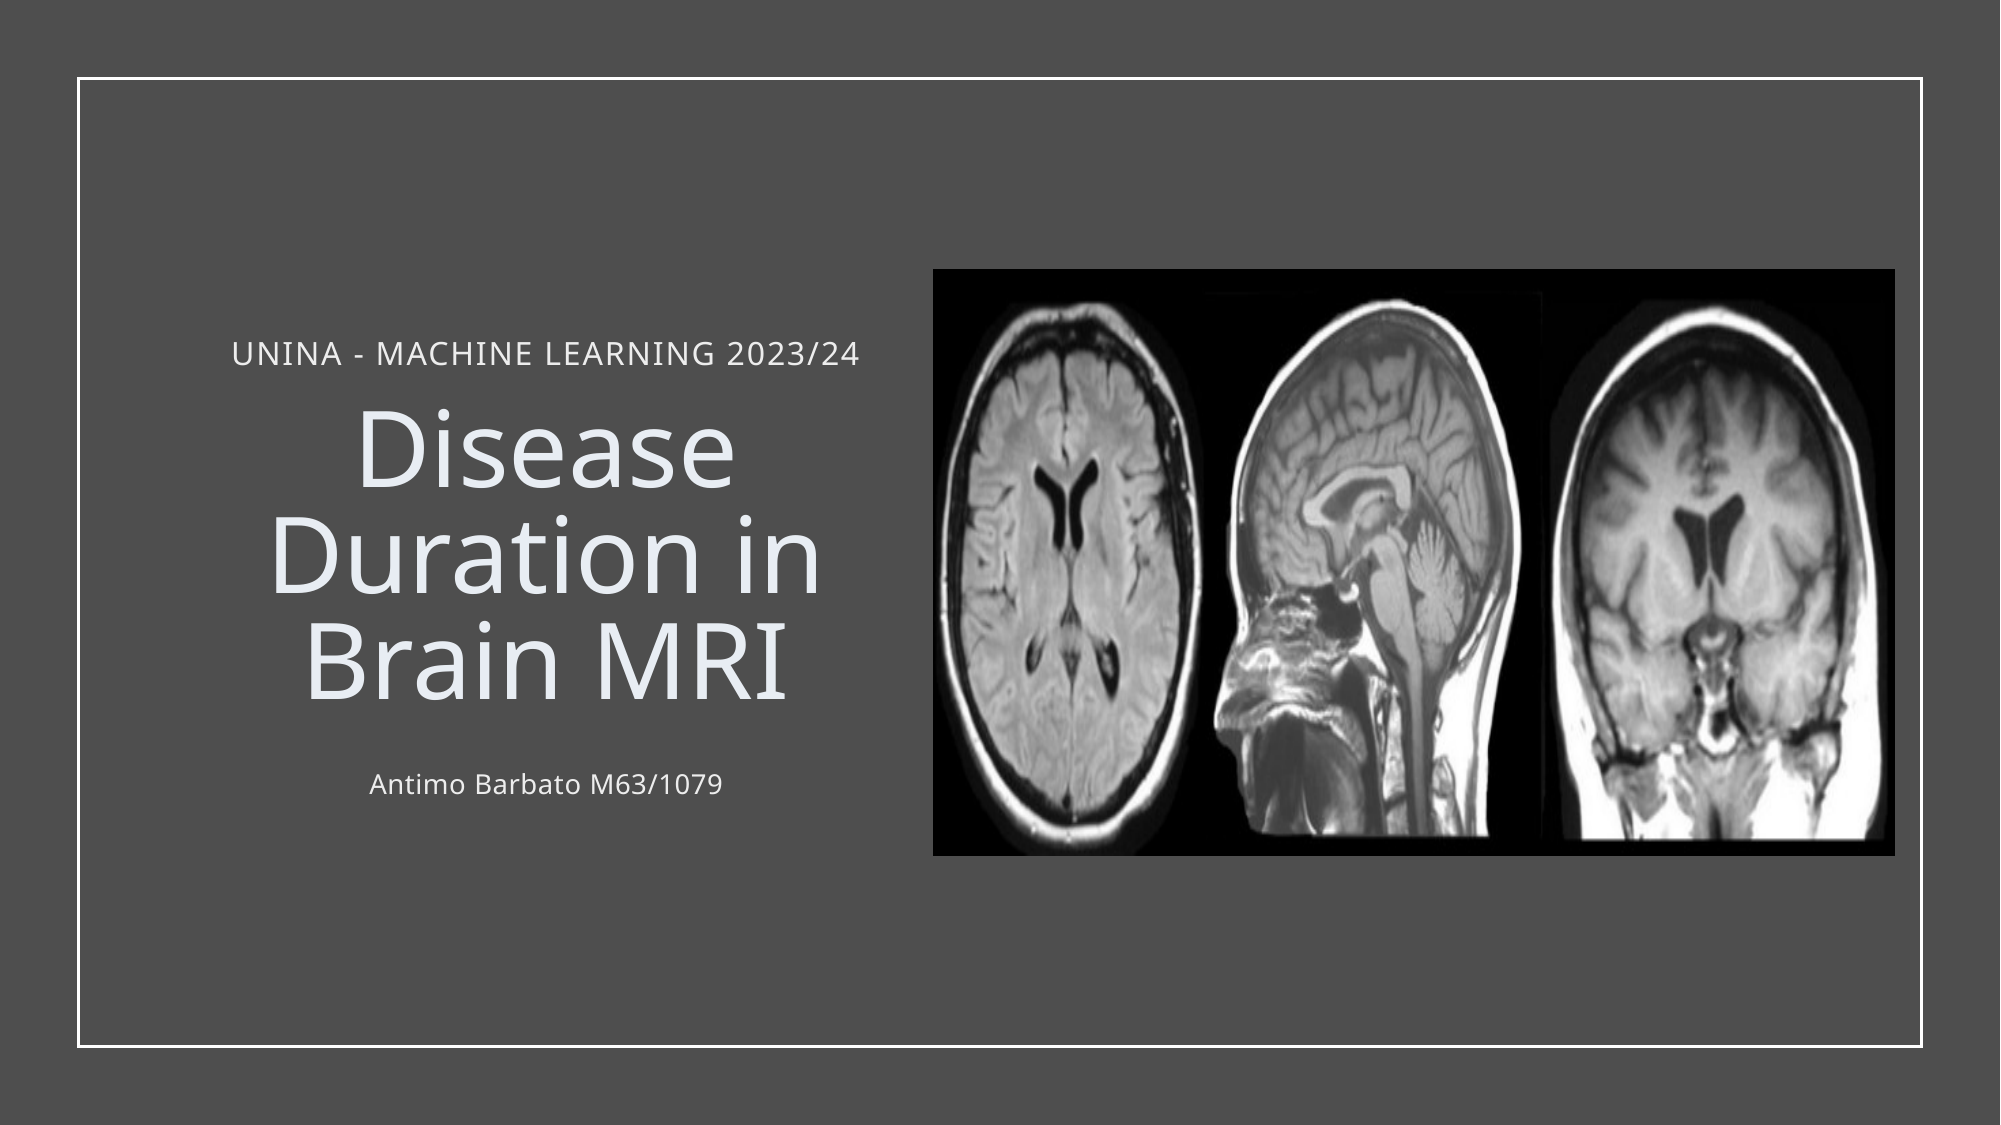

UNINA - MACHINE LEARNING 2023/24
Disease Duration in Brain MRI
Antimo Barbato M63/1079